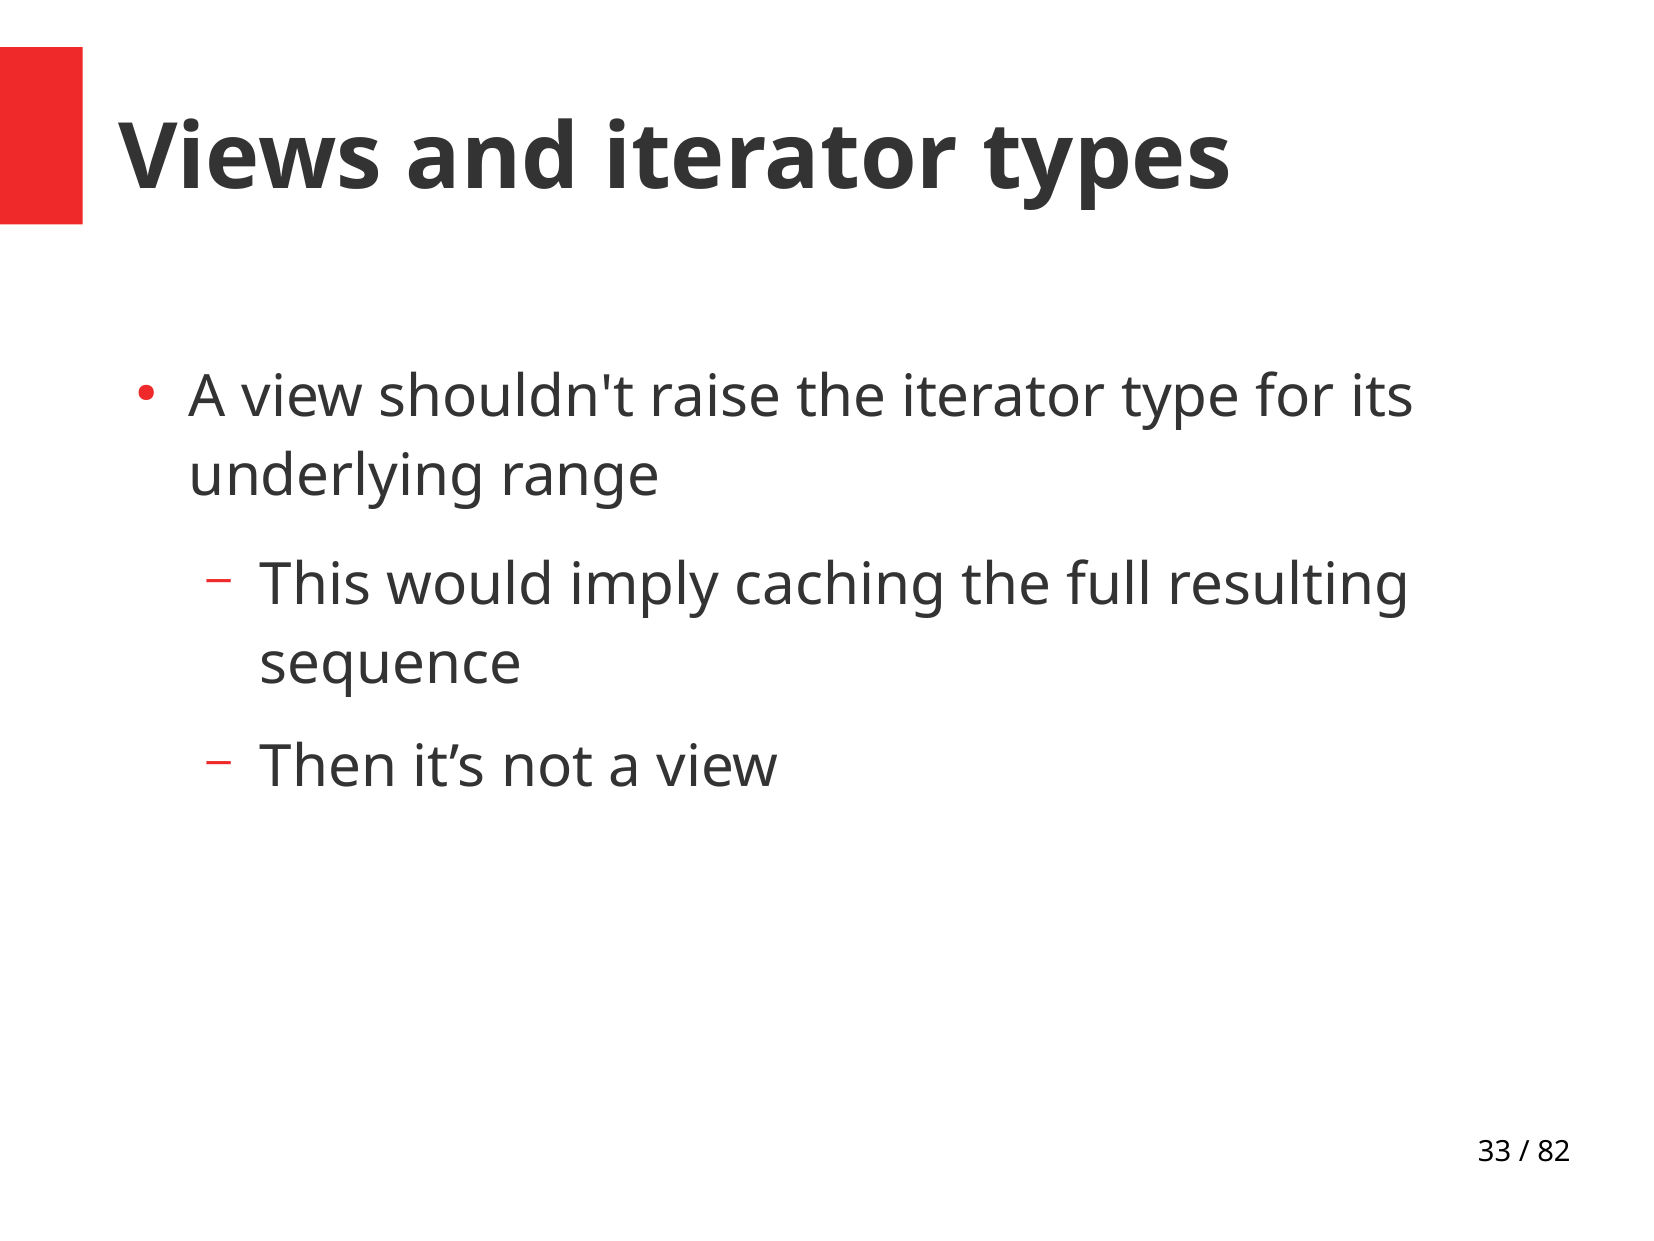

# Views and iterator types
A view shouldn't raise the iterator type for its underlying range
This would imply caching the full resulting sequence
Then it’s not a view
33